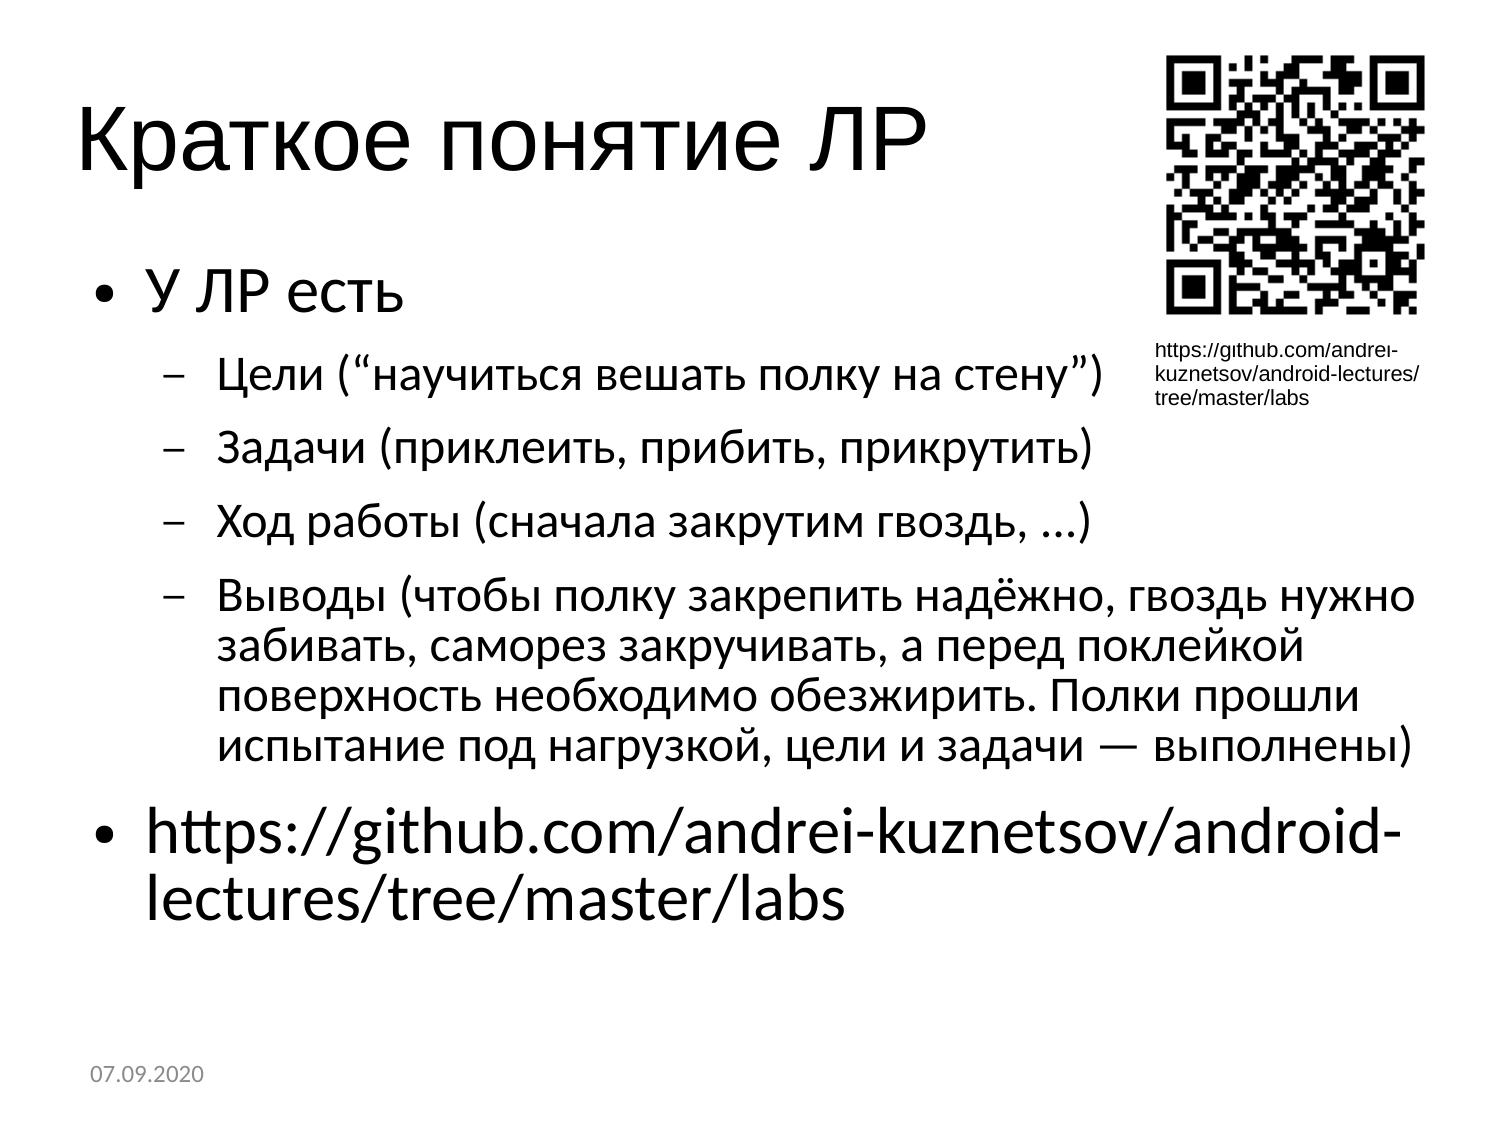

# Краткое понятие ЛР
У ЛР есть
Цели (“научиться вешать полку на стену”)
Задачи (приклеить, прибить, прикрутить)
Ход работы (сначала закрутим гвоздь, ...)
Выводы (чтобы полку закрепить надёжно, гвоздь нужно забивать, саморез закручивать, а перед поклейкой поверхность необходимо обезжирить. Полки прошли испытание под нагрузкой, цели и задачи — выполнены)
https://github.com/andrei-kuznetsov/android-lectures/tree/master/labs
https://github.com/andrei-kuznetsov/android-lectures/tree/master/labs
07.09.2020